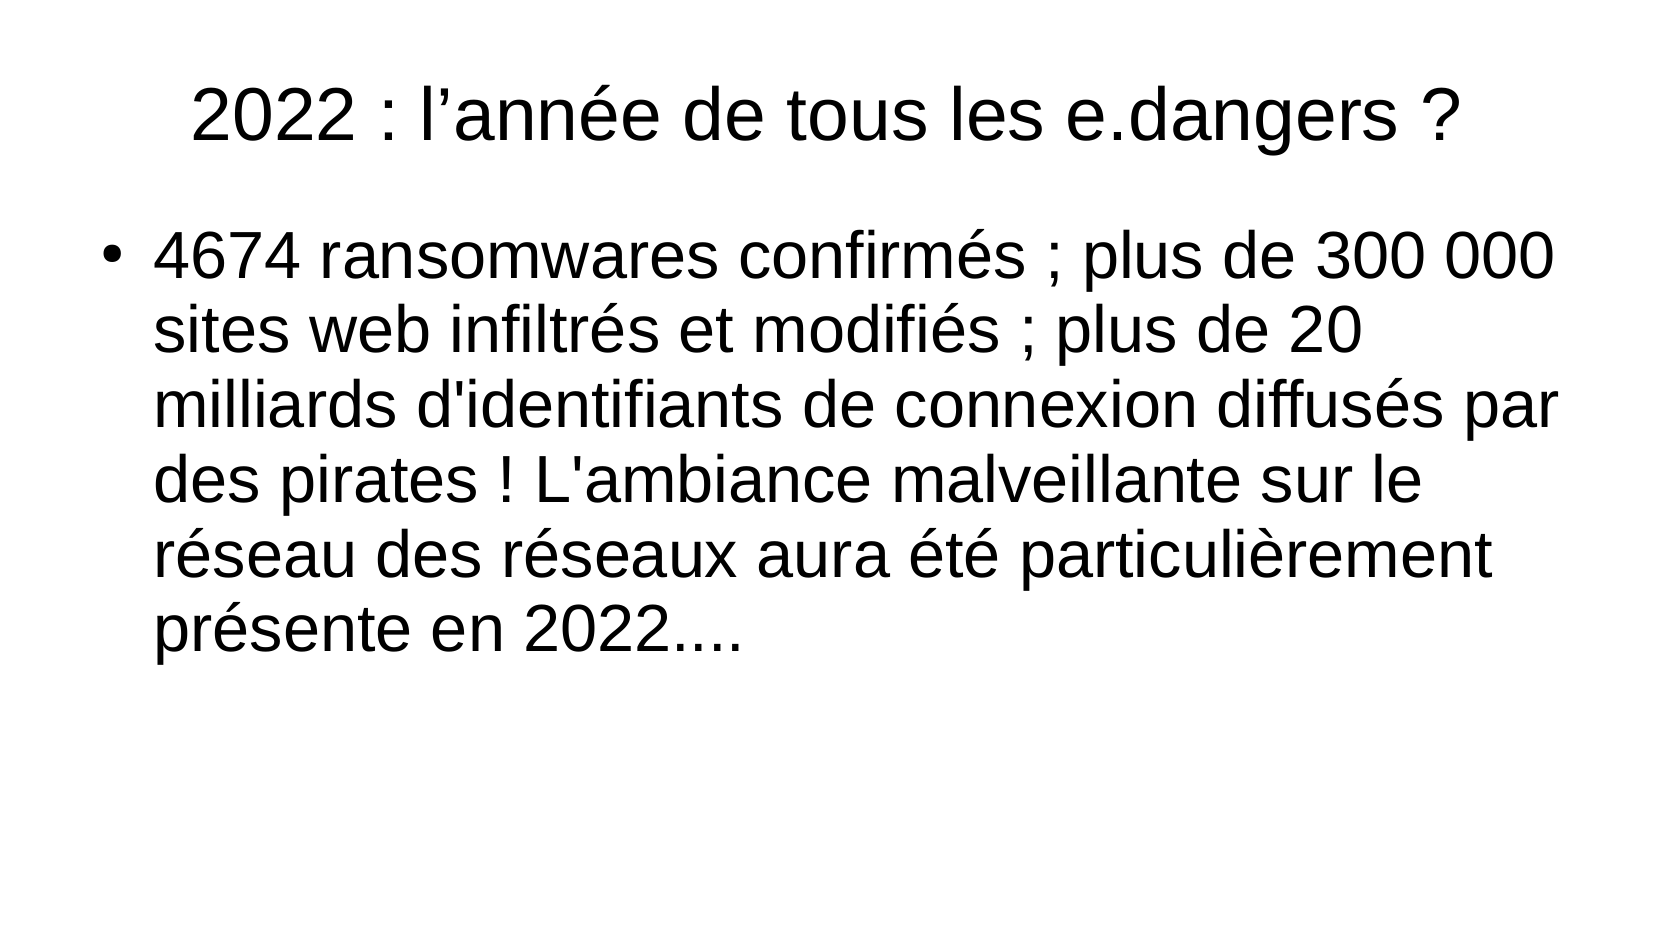

# 2022 : l’année de tous les e.dangers ?
4674 ransomwares confirmés ; plus de 300 000 sites web infiltrés et modifiés ; plus de 20 milliards d'identifiants de connexion diffusés par des pirates ! L'ambiance malveillante sur le réseau des réseaux aura été particulièrement présente en 2022....